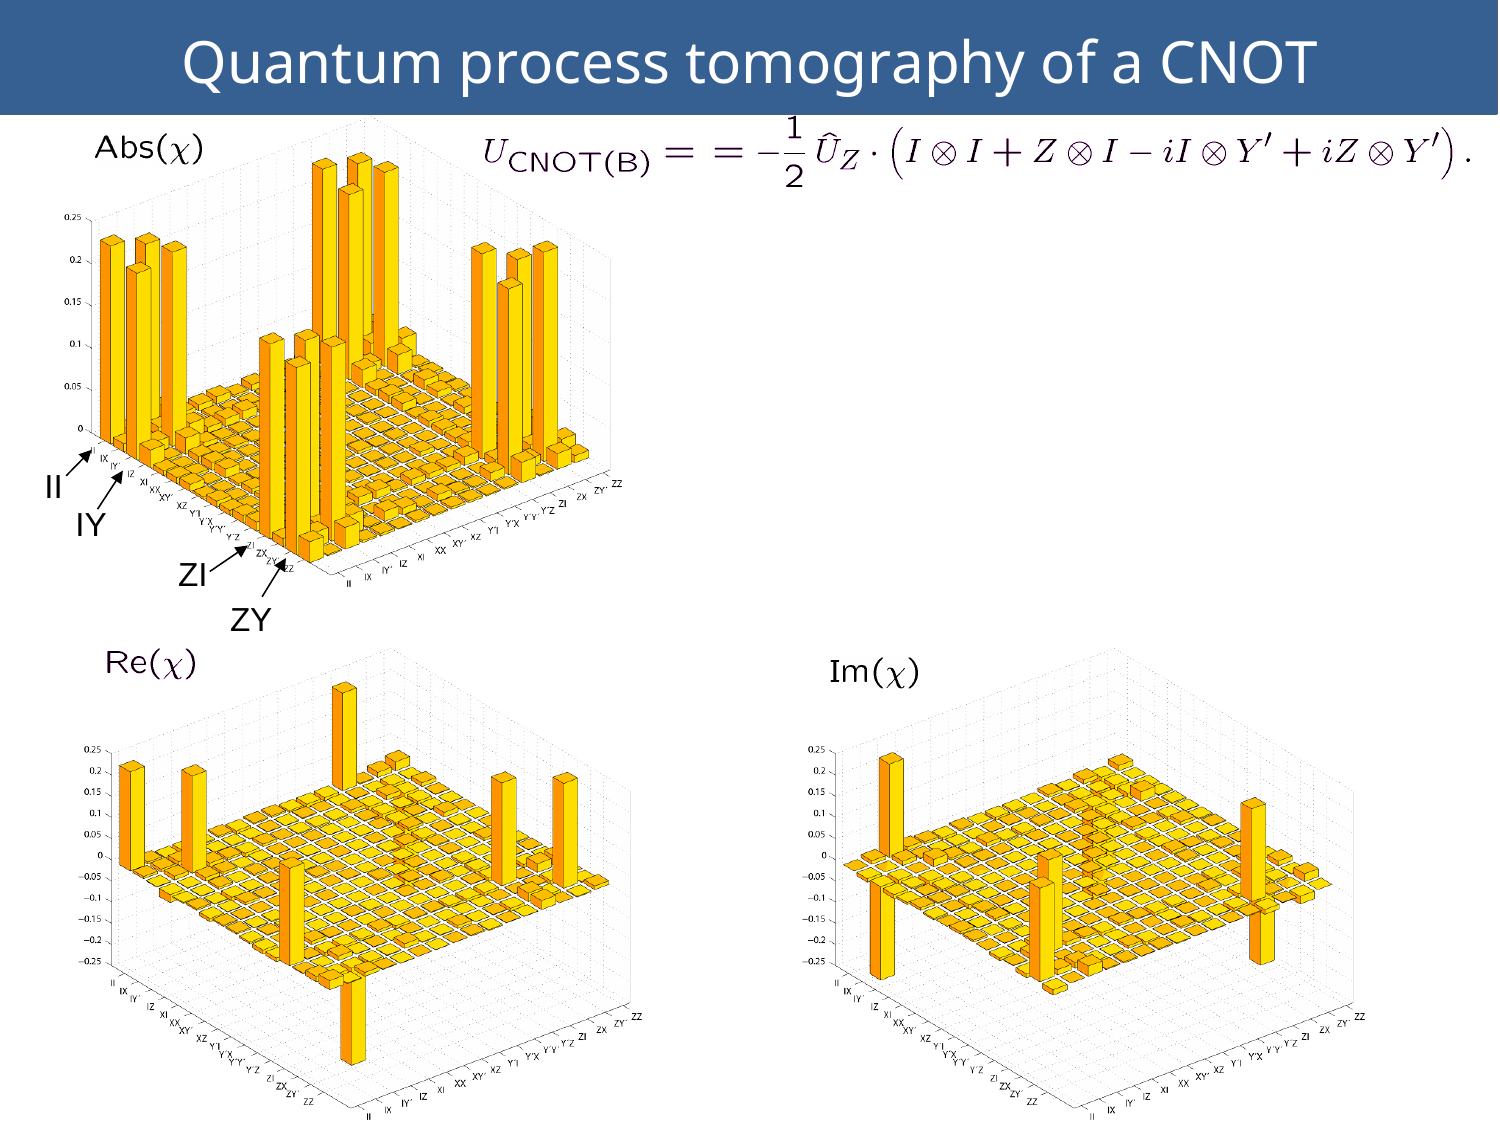

Quantum process tomography of a CNOT
II
IY
ZI
ZY